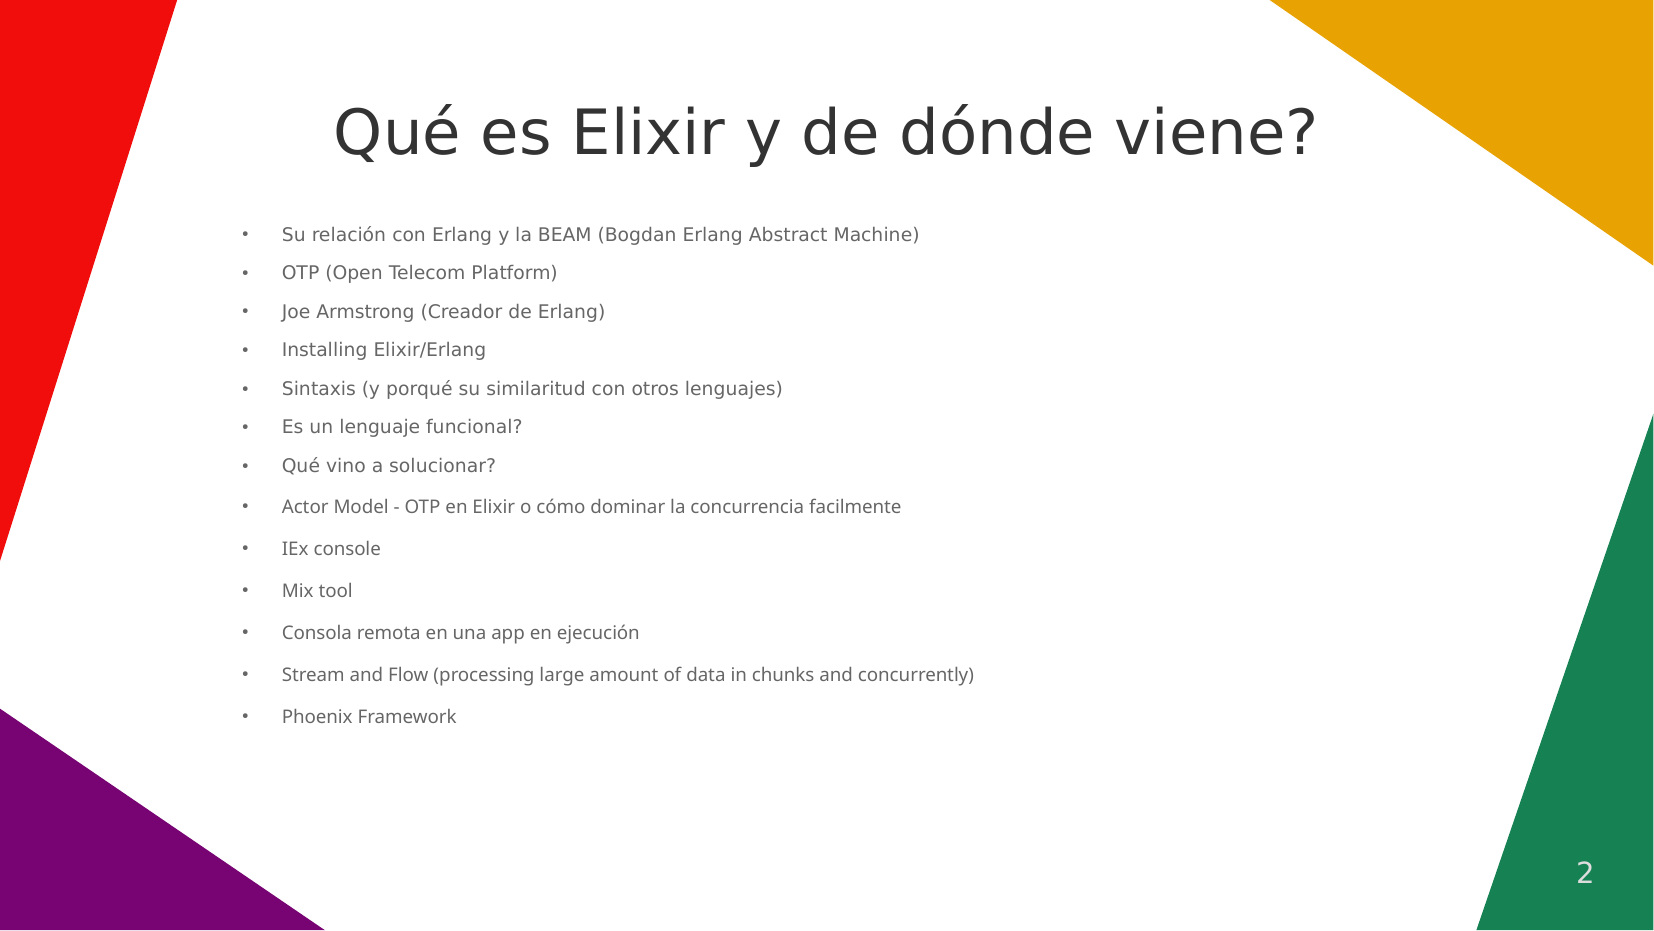

# Qué es Elixir y de dónde viene?
Su relación con Erlang y la BEAM (Bogdan Erlang Abstract Machine)
OTP (Open Telecom Platform)
Joe Armstrong (Creador de Erlang)
Installing Elixir/Erlang
Sintaxis (y porqué su similaritud con otros lenguajes)
Es un lenguaje funcional?
Qué vino a solucionar?
Actor Model - OTP en Elixir o cómo dominar la concurrencia facilmente
IEx console
Mix tool
Consola remota en una app en ejecución
Stream and Flow (processing large amount of data in chunks and concurrently)
Phoenix Framework
2